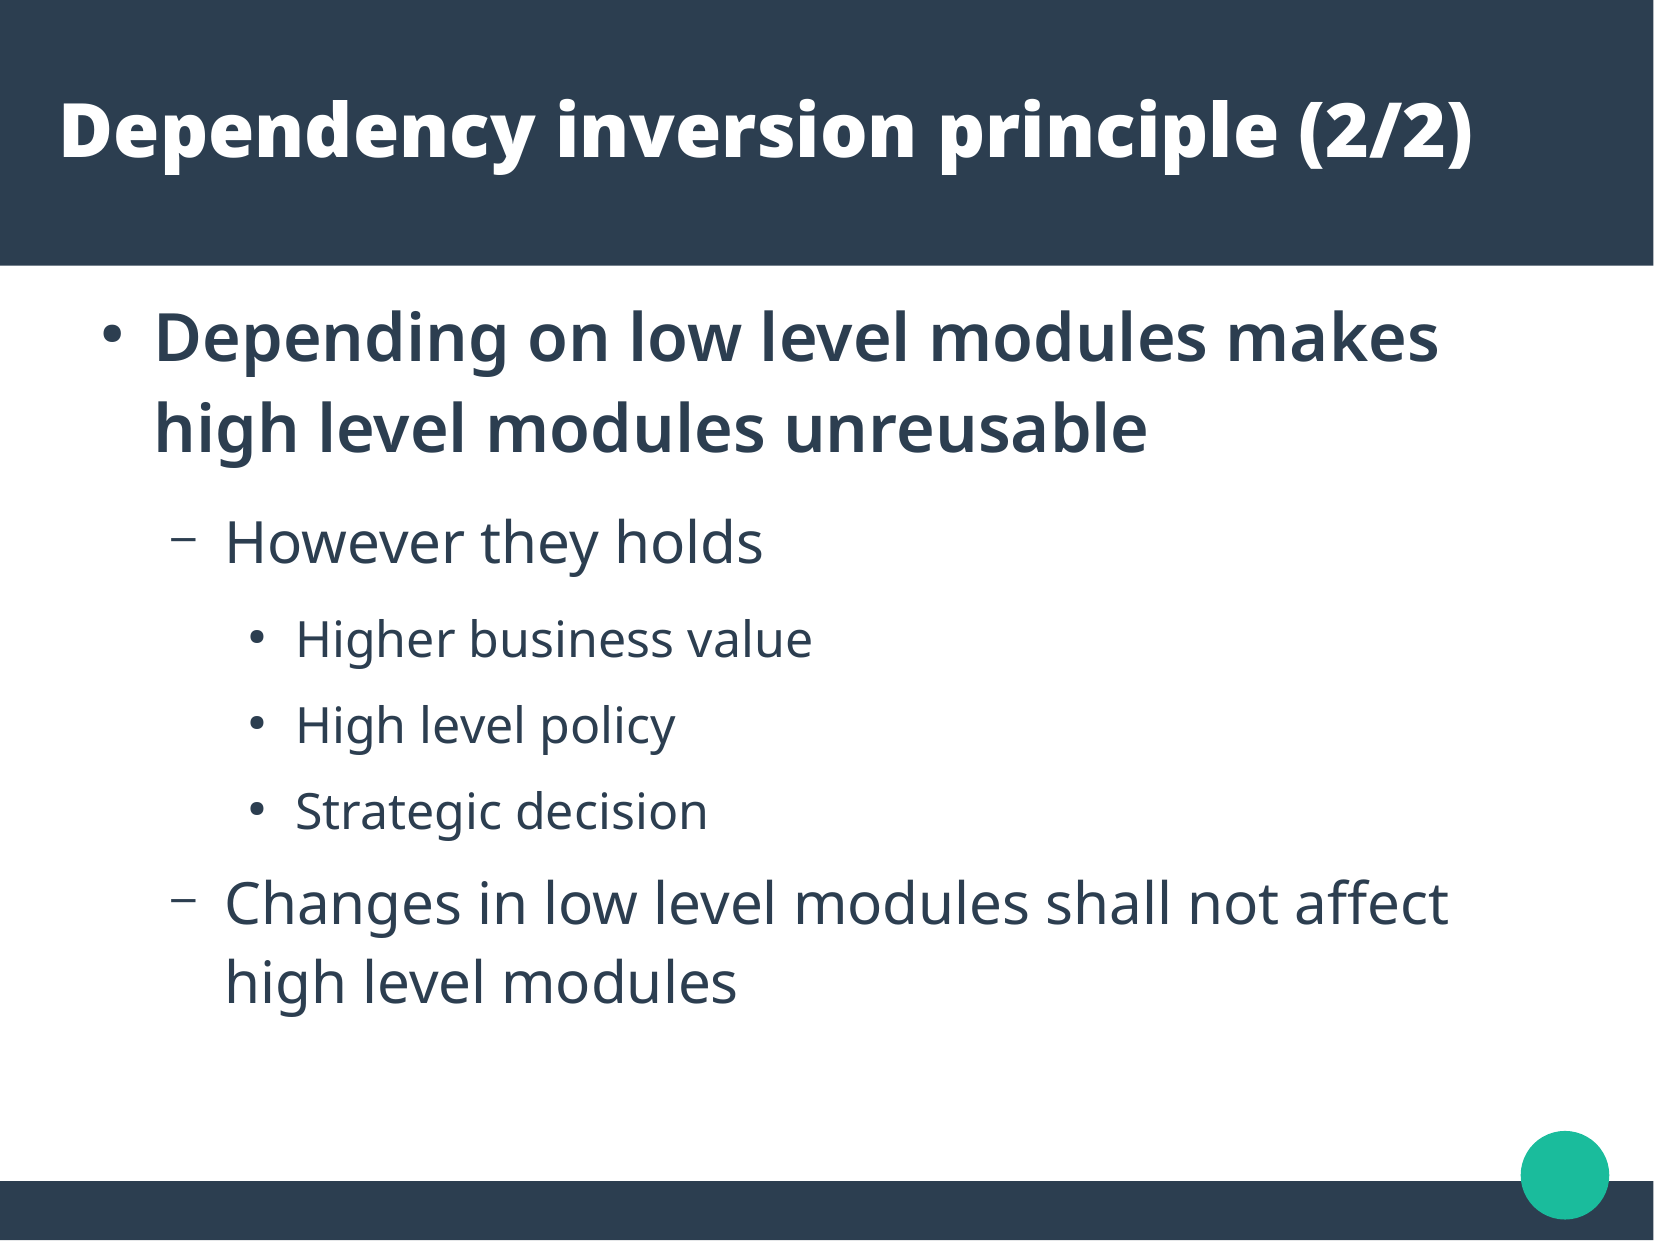

# Dependency inversion principle (2/2)
Depending on low level modules makes high level modules unreusable
However they holds
Higher business value
High level policy
Strategic decision
Changes in low level modules shall not affect high level modules